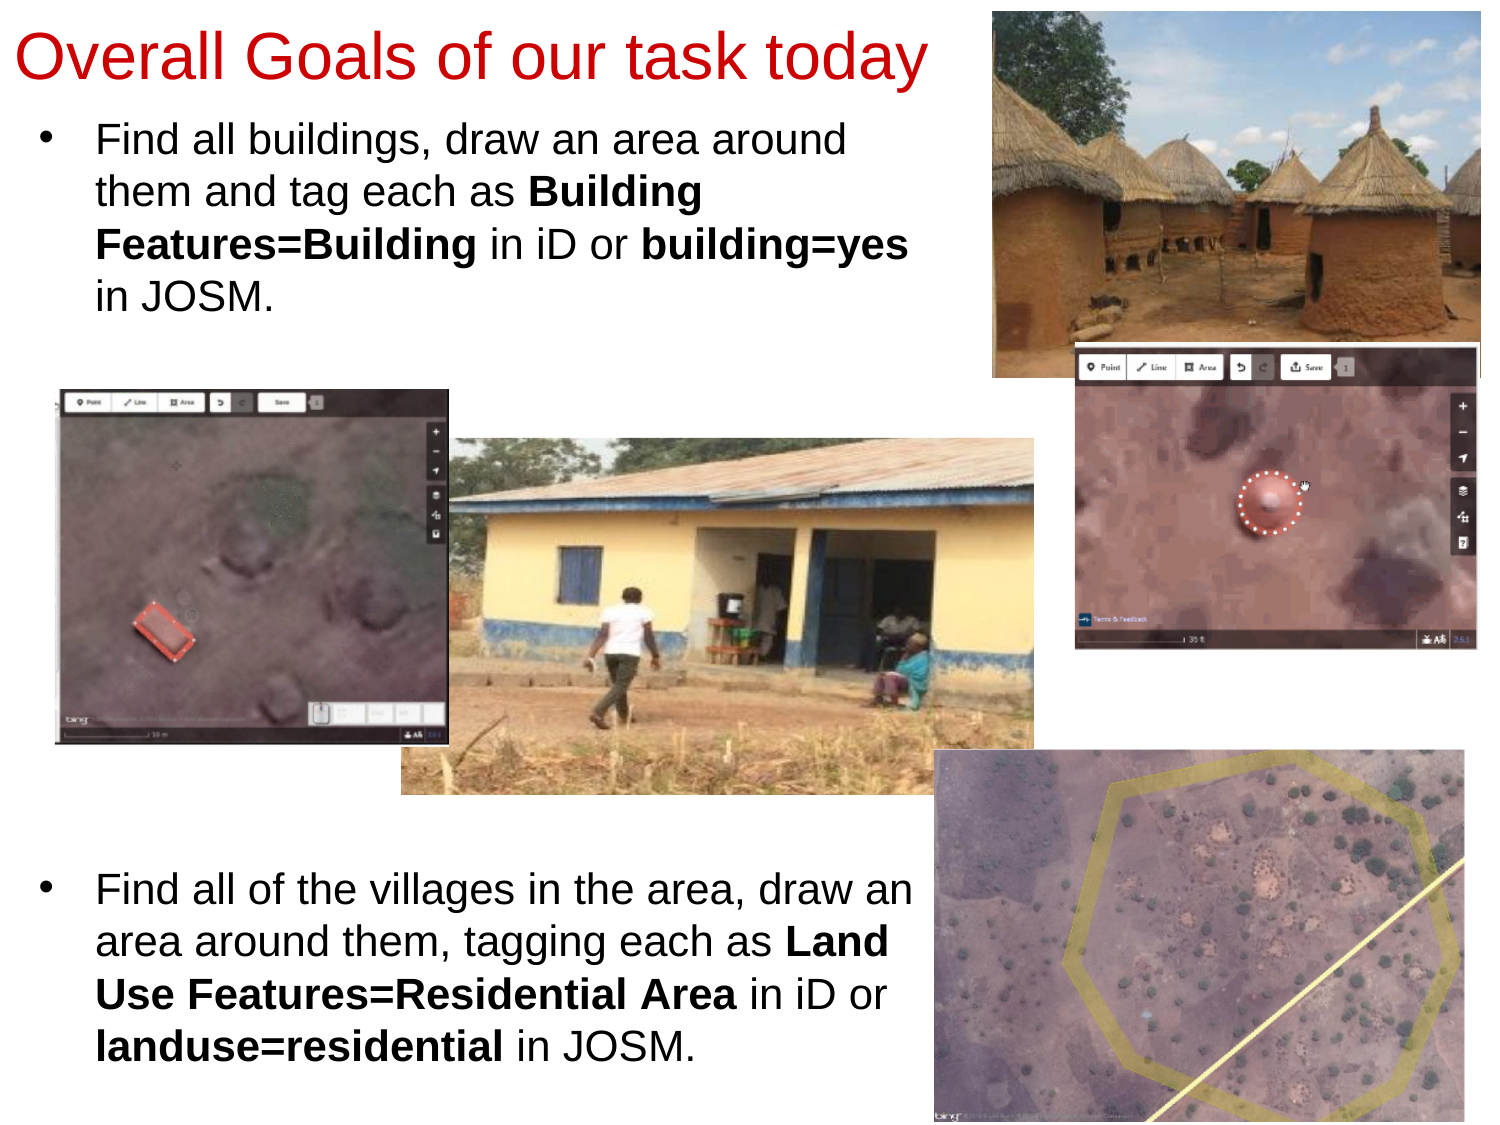

Overall Goals of our task today
Find all buildings, draw an area around them and tag each as Building Features=Building in iD or building=yes in JOSM.
Find all of the villages in the area, draw an area around them, tagging each as Land Use Features=Residential Area in iD or landuse=residential in JOSM.